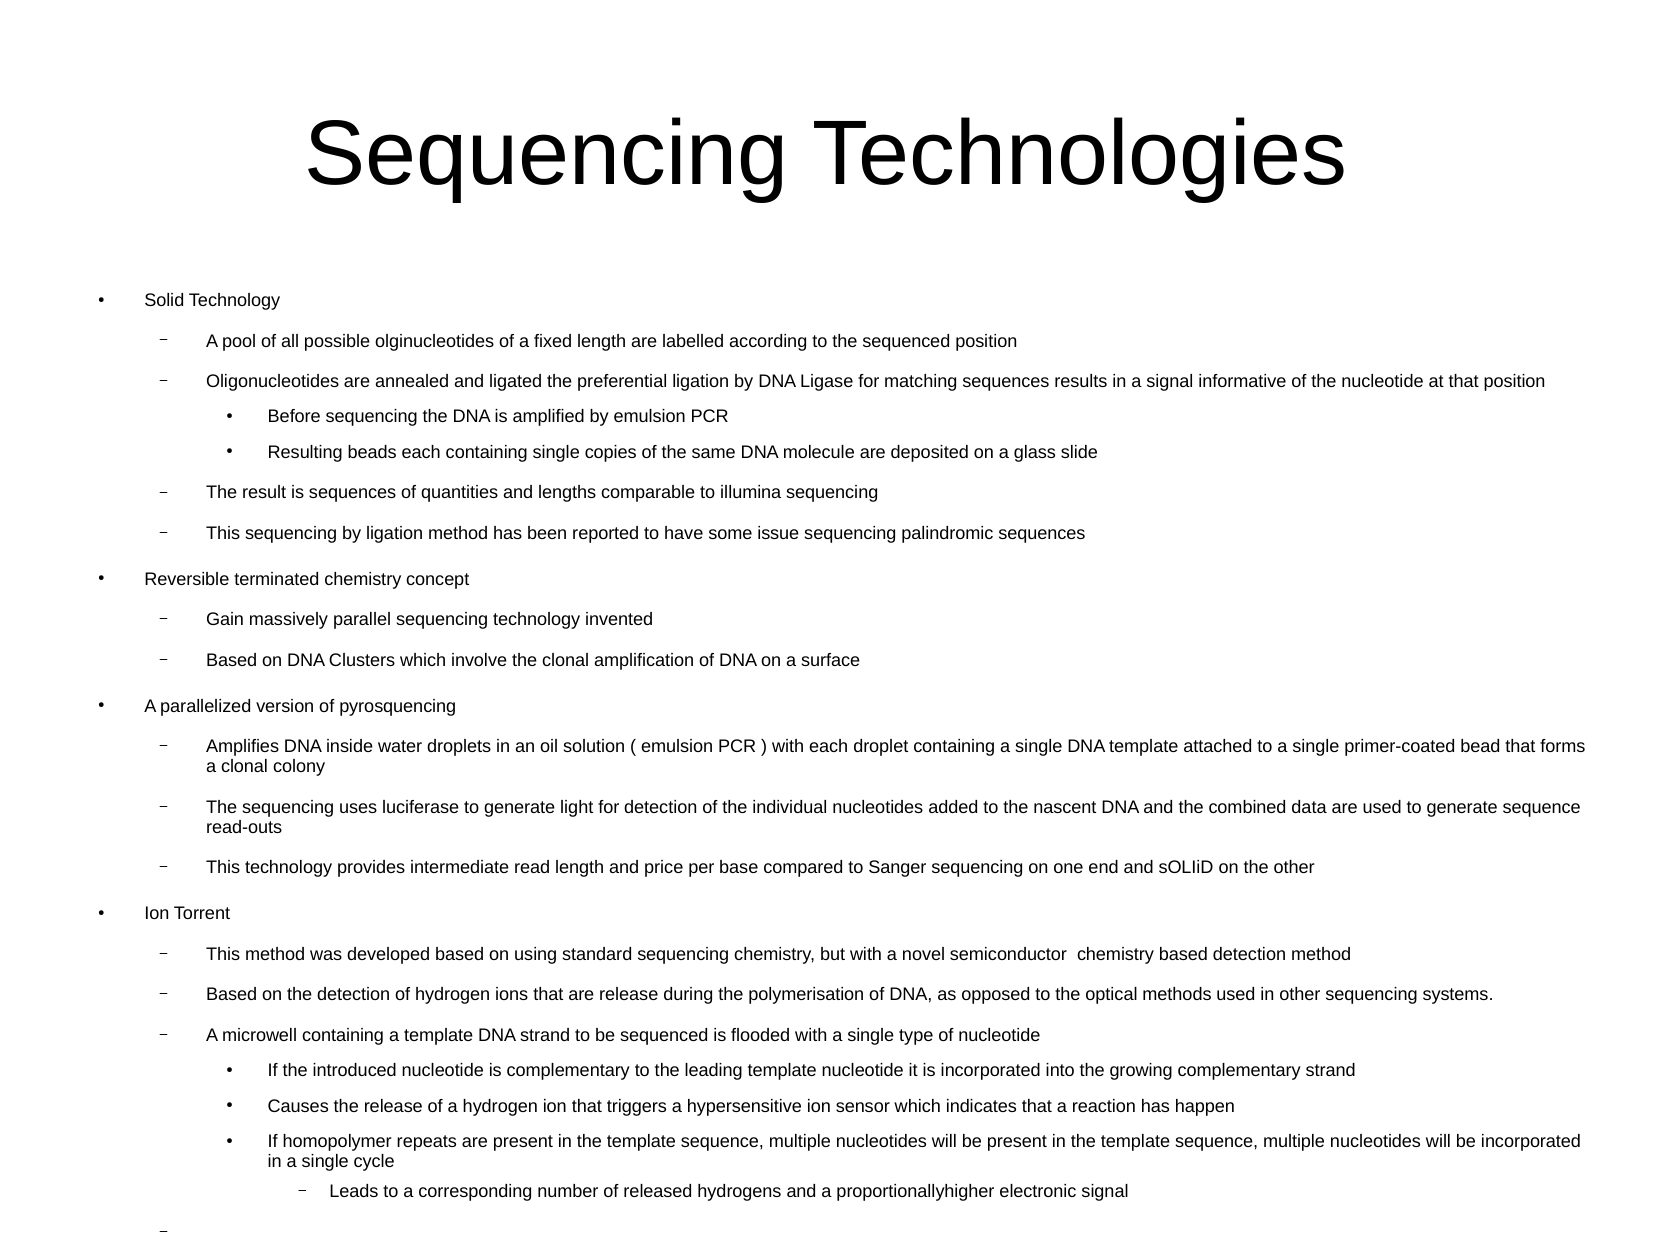

# Sequencing Technologies
Solid Technology
A pool of all possible olginucleotides of a fixed length are labelled according to the sequenced position
Oligonucleotides are annealed and ligated the preferential ligation by DNA Ligase for matching sequences results in a signal informative of the nucleotide at that position
Before sequencing the DNA is amplified by emulsion PCR
Resulting beads each containing single copies of the same DNA molecule are deposited on a glass slide
The result is sequences of quantities and lengths comparable to illumina sequencing
This sequencing by ligation method has been reported to have some issue sequencing palindromic sequences
Reversible terminated chemistry concept
Gain massively parallel sequencing technology invented
Based on DNA Clusters which involve the clonal amplification of DNA on a surface
A parallelized version of pyrosquencing
Amplifies DNA inside water droplets in an oil solution ( emulsion PCR ) with each droplet containing a single DNA template attached to a single primer-coated bead that forms a clonal colony
The sequencing uses luciferase to generate light for detection of the individual nucleotides added to the nascent DNA and the combined data are used to generate sequence read-outs
This technology provides intermediate read length and price per base compared to Sanger sequencing on one end and sOLIiD on the other
Ion Torrent
This method was developed based on using standard sequencing chemistry, but with a novel semiconductor chemistry based detection method
Based on the detection of hydrogen ions that are release during the polymerisation of DNA, as opposed to the optical methods used in other sequencing systems.
A microwell containing a template DNA strand to be sequenced is flooded with a single type of nucleotide
If the introduced nucleotide is complementary to the leading template nucleotide it is incorporated into the growing complementary strand
Causes the release of a hydrogen ion that triggers a hypersensitive ion sensor which indicates that a reaction has happen
If homopolymer repeats are present in the template sequence, multiple nucleotides will be present in the template sequence, multiple nucleotides will be incorporated in a single cycle
Leads to a corresponding number of released hydrogens and a proportionallyhigher electronic signal